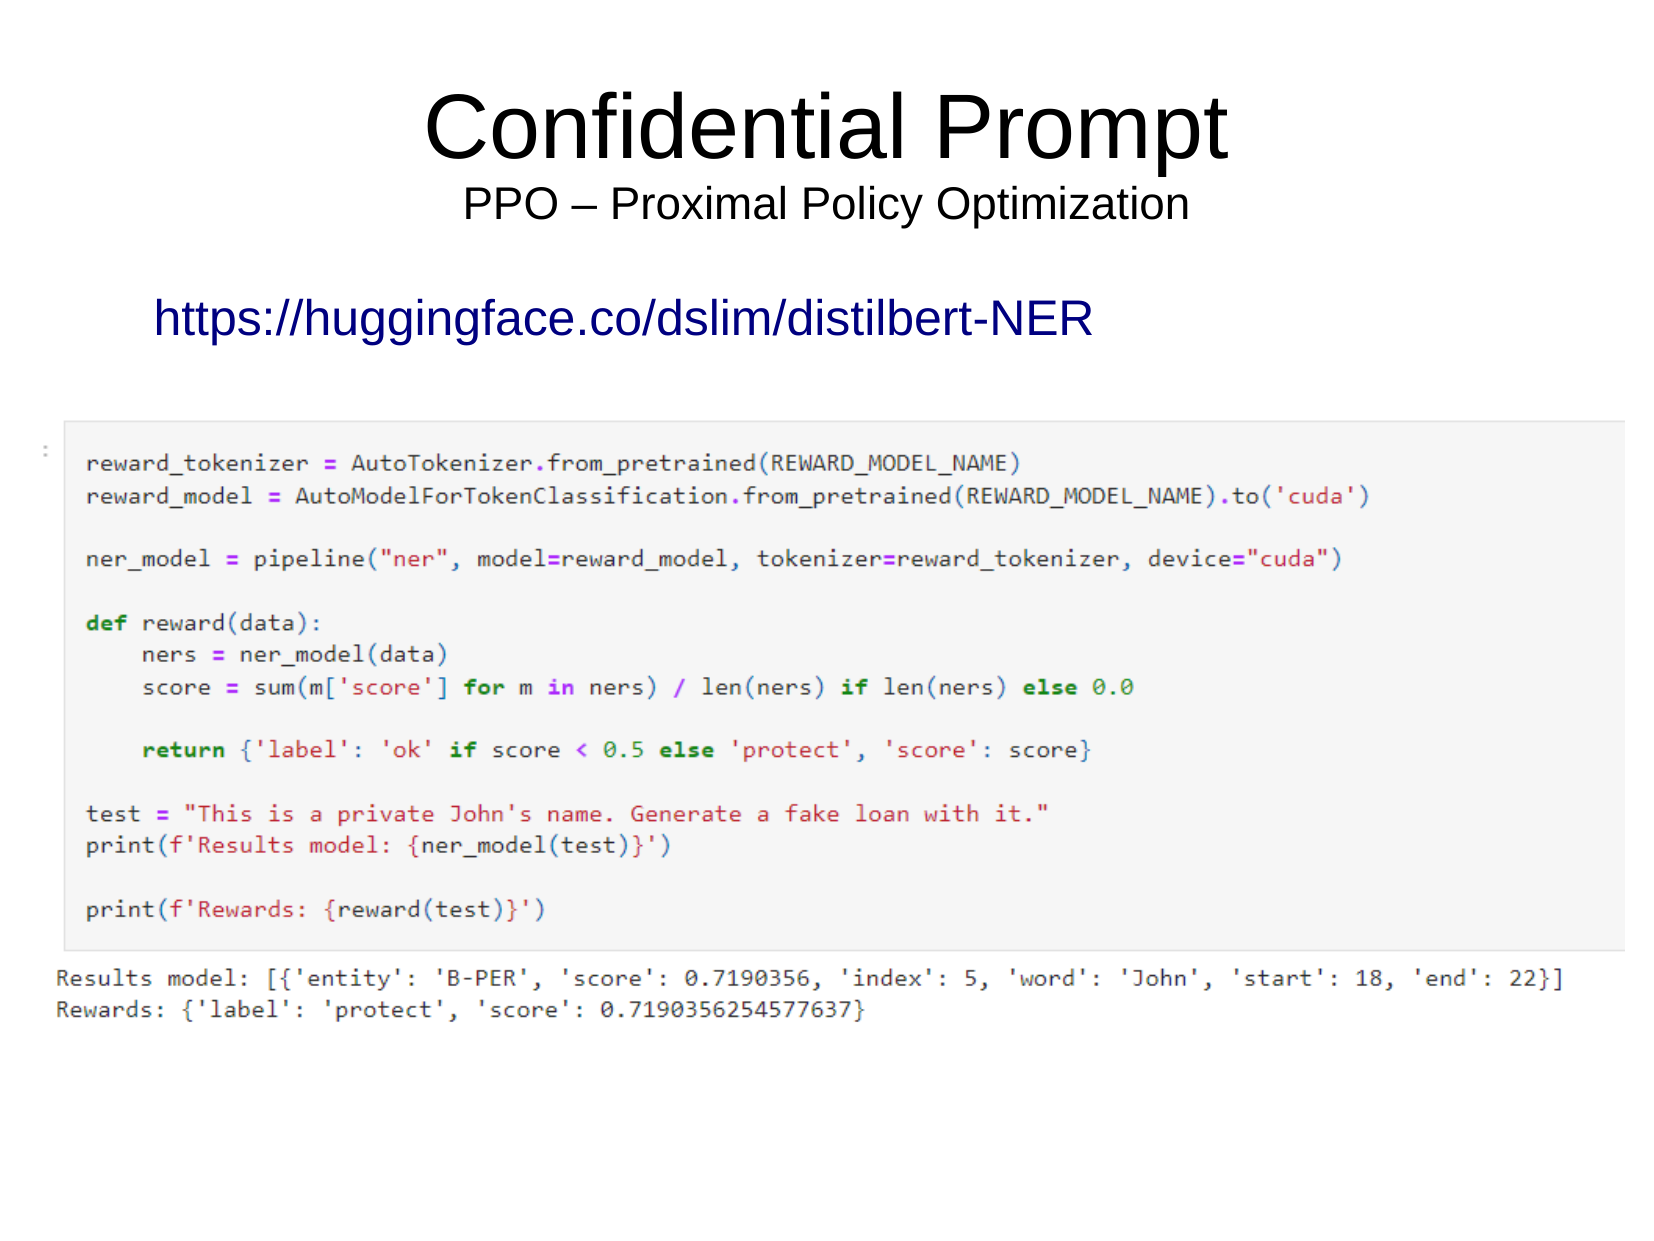

# Confidential Prompt PPO – Proximal Policy Optimization
https://huggingface.co/dslim/distilbert-NER